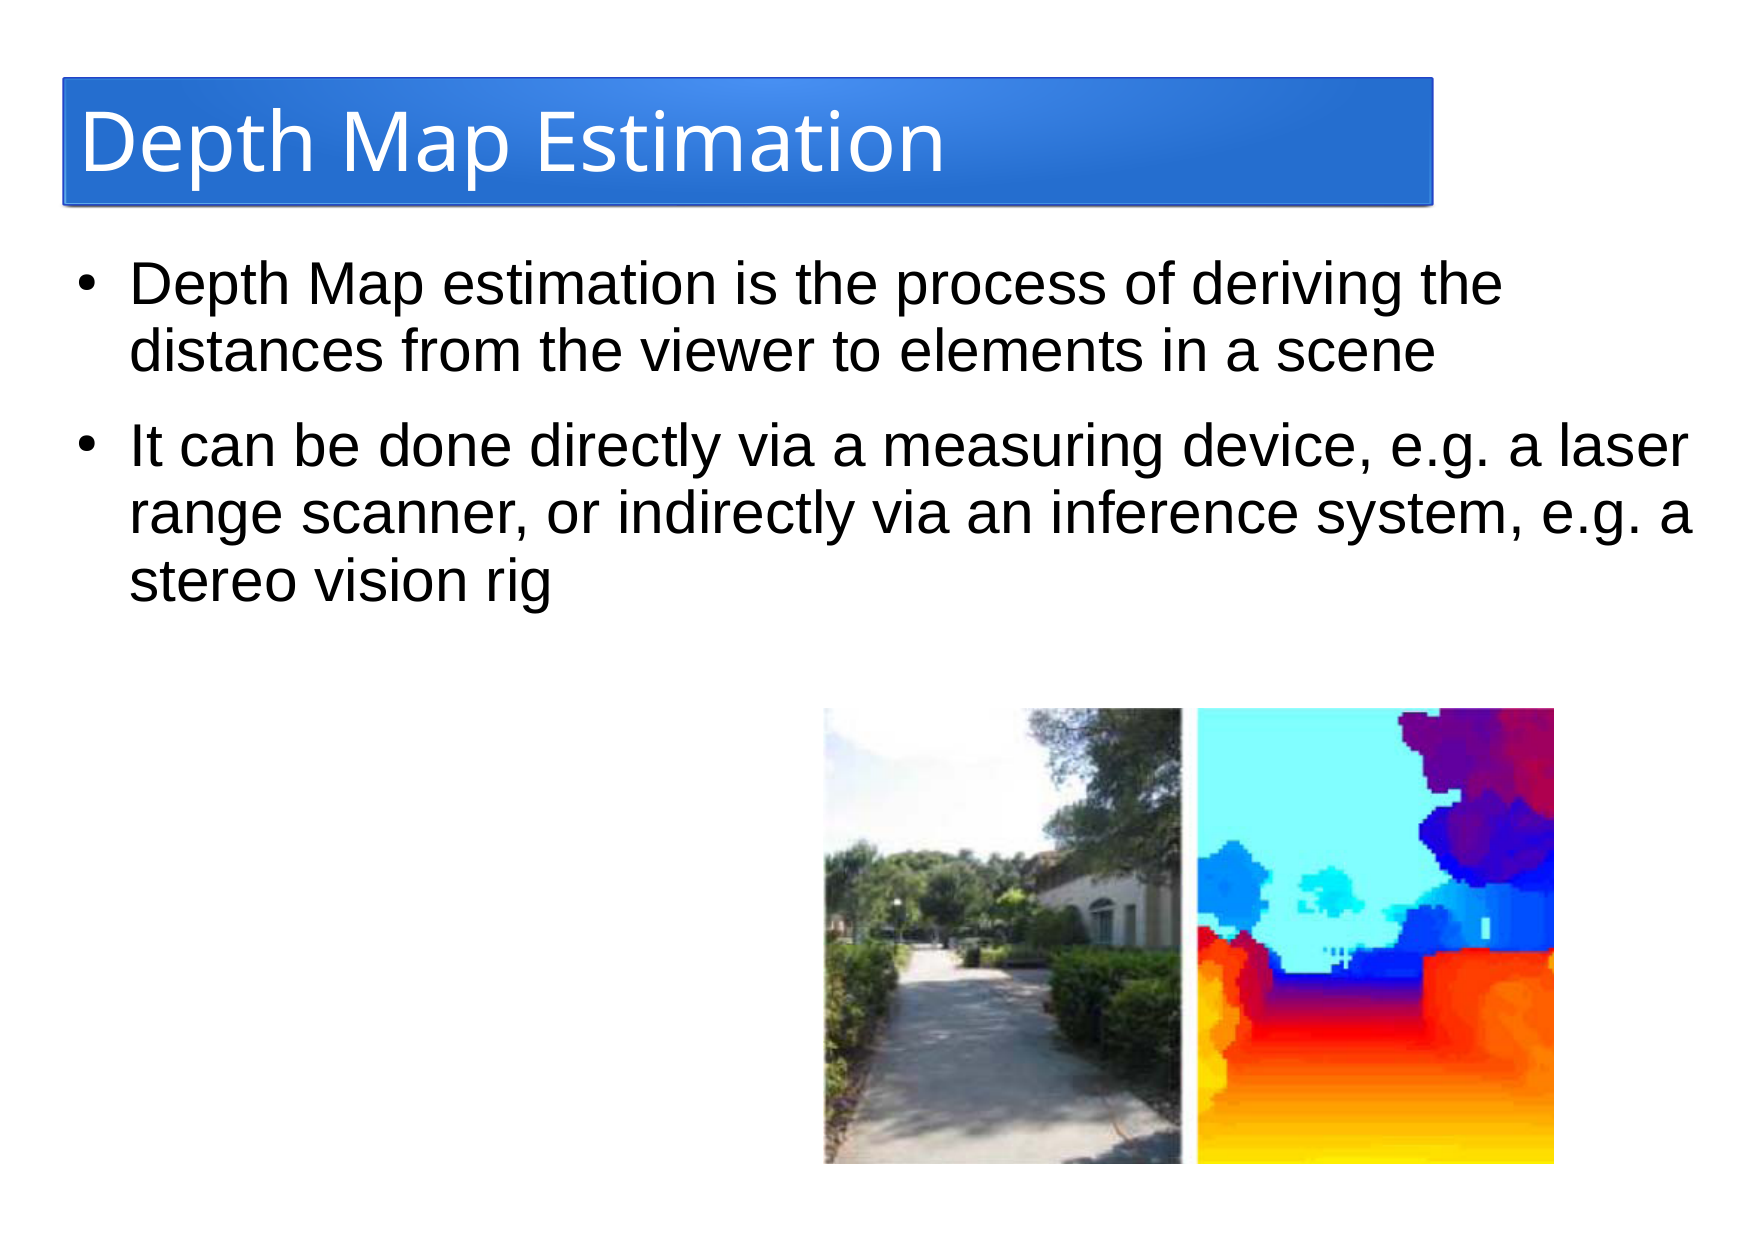

# Depth Map Estimation
Depth Map estimation is the process of deriving the distances from the viewer to elements in a scene
It can be done directly via a measuring device, e.g. a laser range scanner, or indirectly via an inference system, e.g. a stereo vision rig